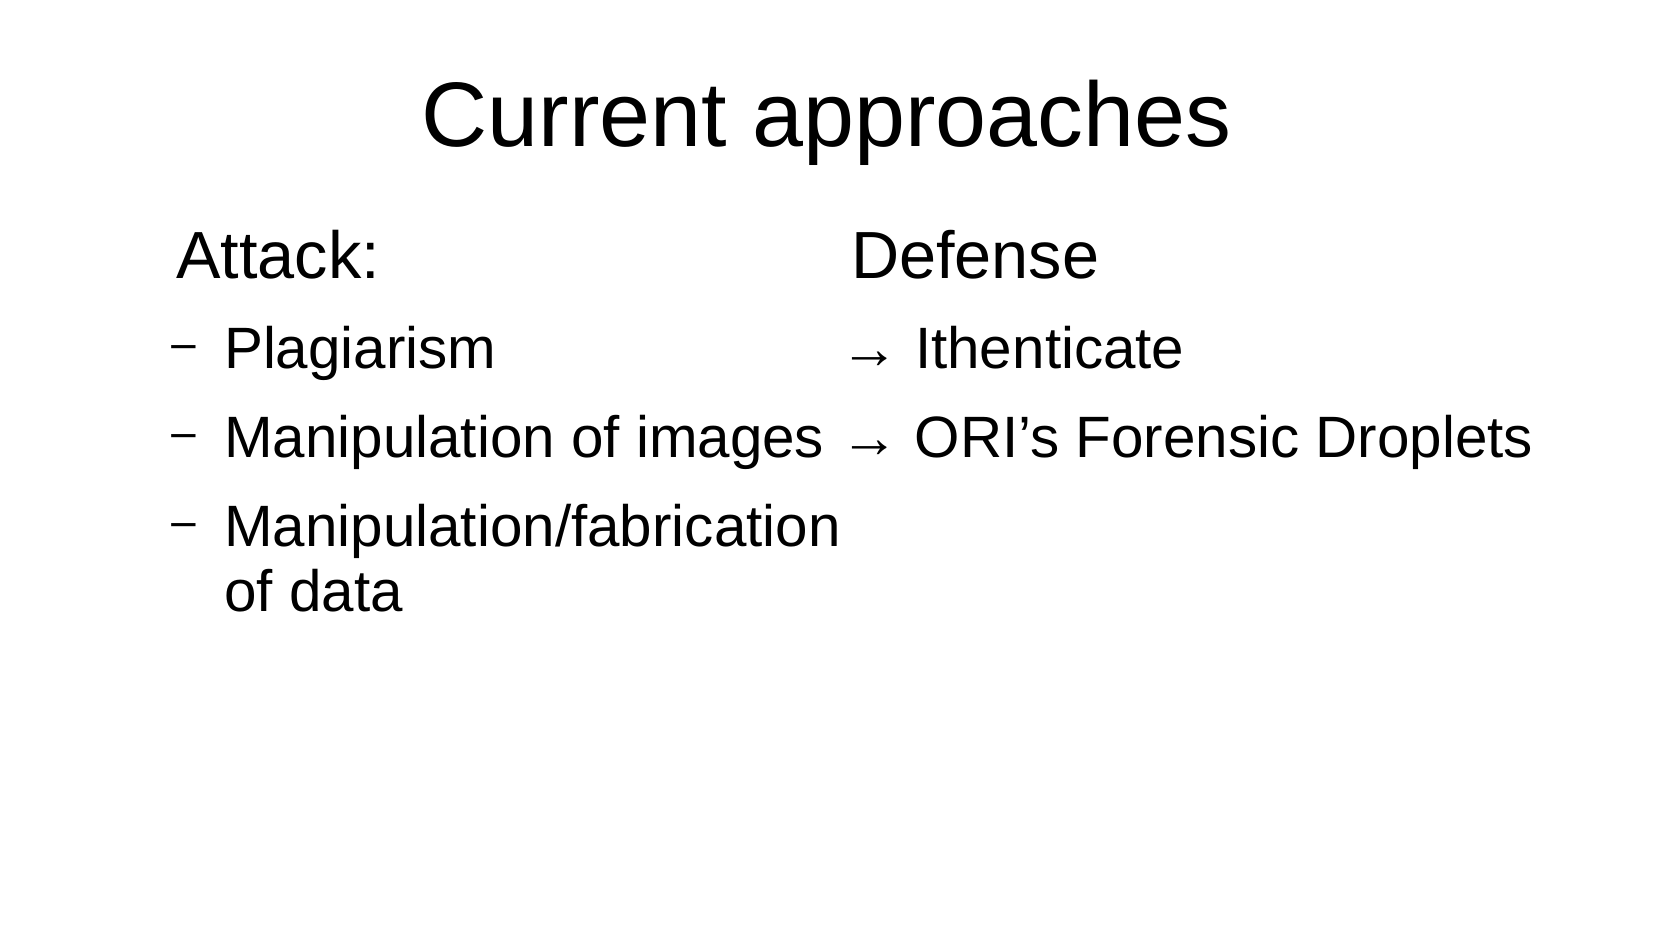

# Current approaches
 	 Attack:	 	 		 	 	 	 Defense
Plagiarism 					 → Ithenticate
Manipulation of images → ORI’s Forensic Droplets
Manipulation/fabrication
of data